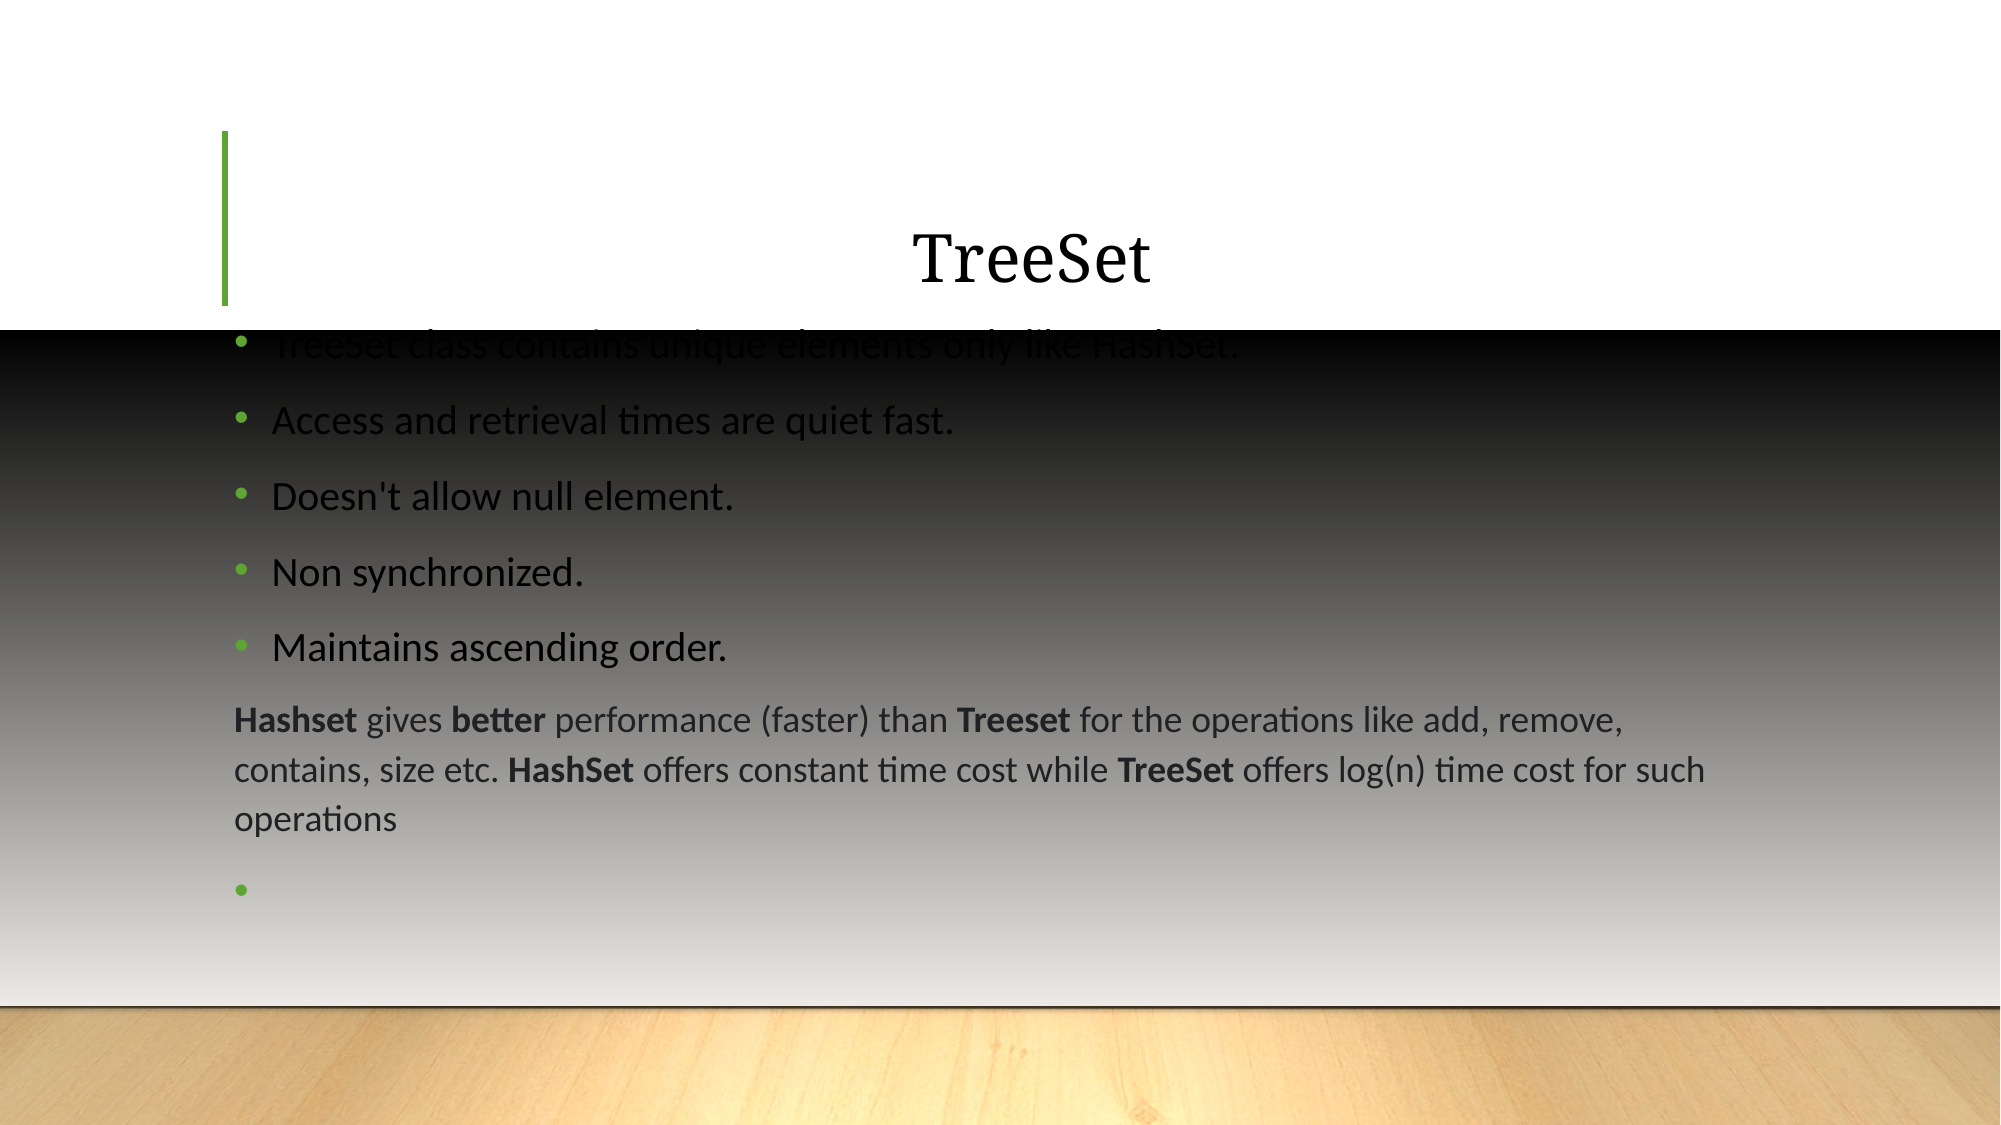

# TreeSet
TreeSet class contains unique elements only like HashSet.
Access and retrieval times are quiet fast.
Doesn't allow null element.
Non synchronized.
Maintains ascending order.
Hashset gives better performance (faster) than Treeset for the operations like add, remove, contains, size etc. HashSet offers constant time cost while TreeSet offers log(n) time cost for such operations